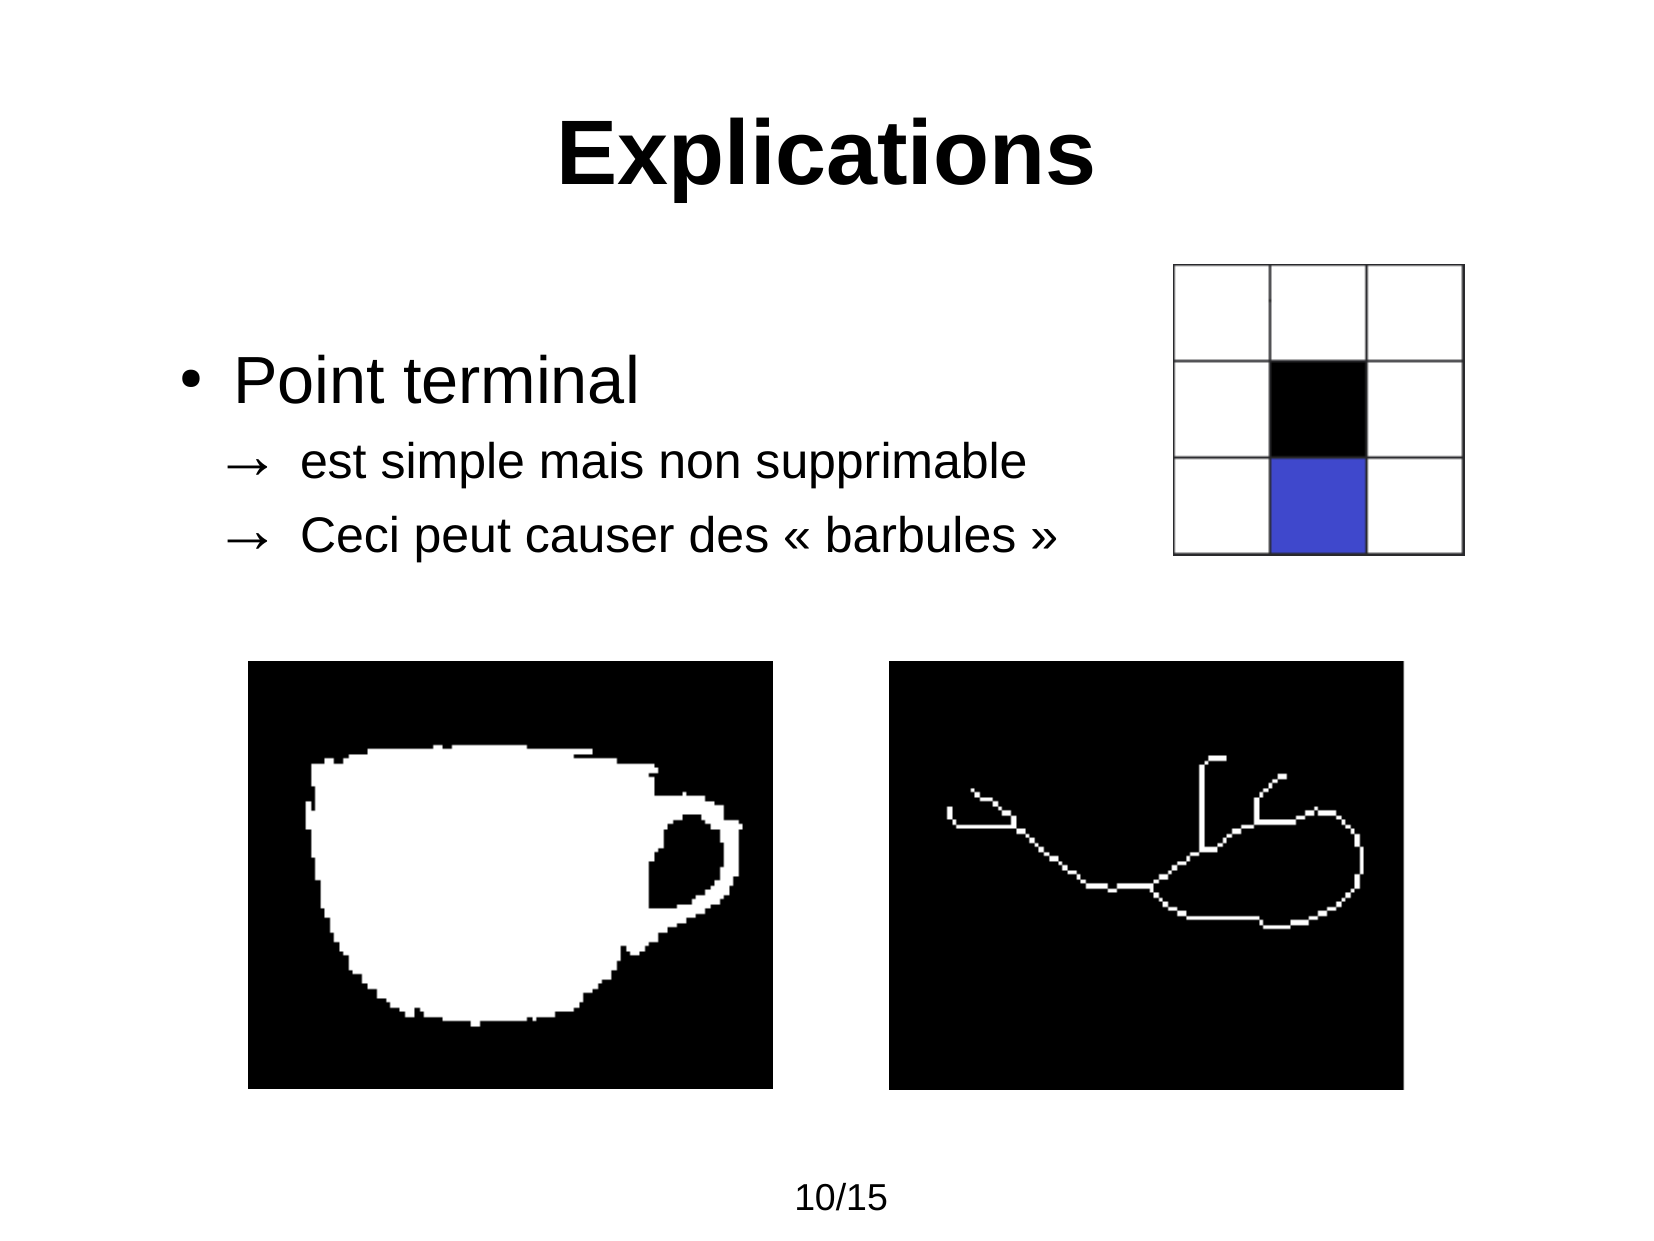

# Explications
 Point terminal
→ est simple mais non supprimable
→ Ceci peut causer des « barbules »
10/15